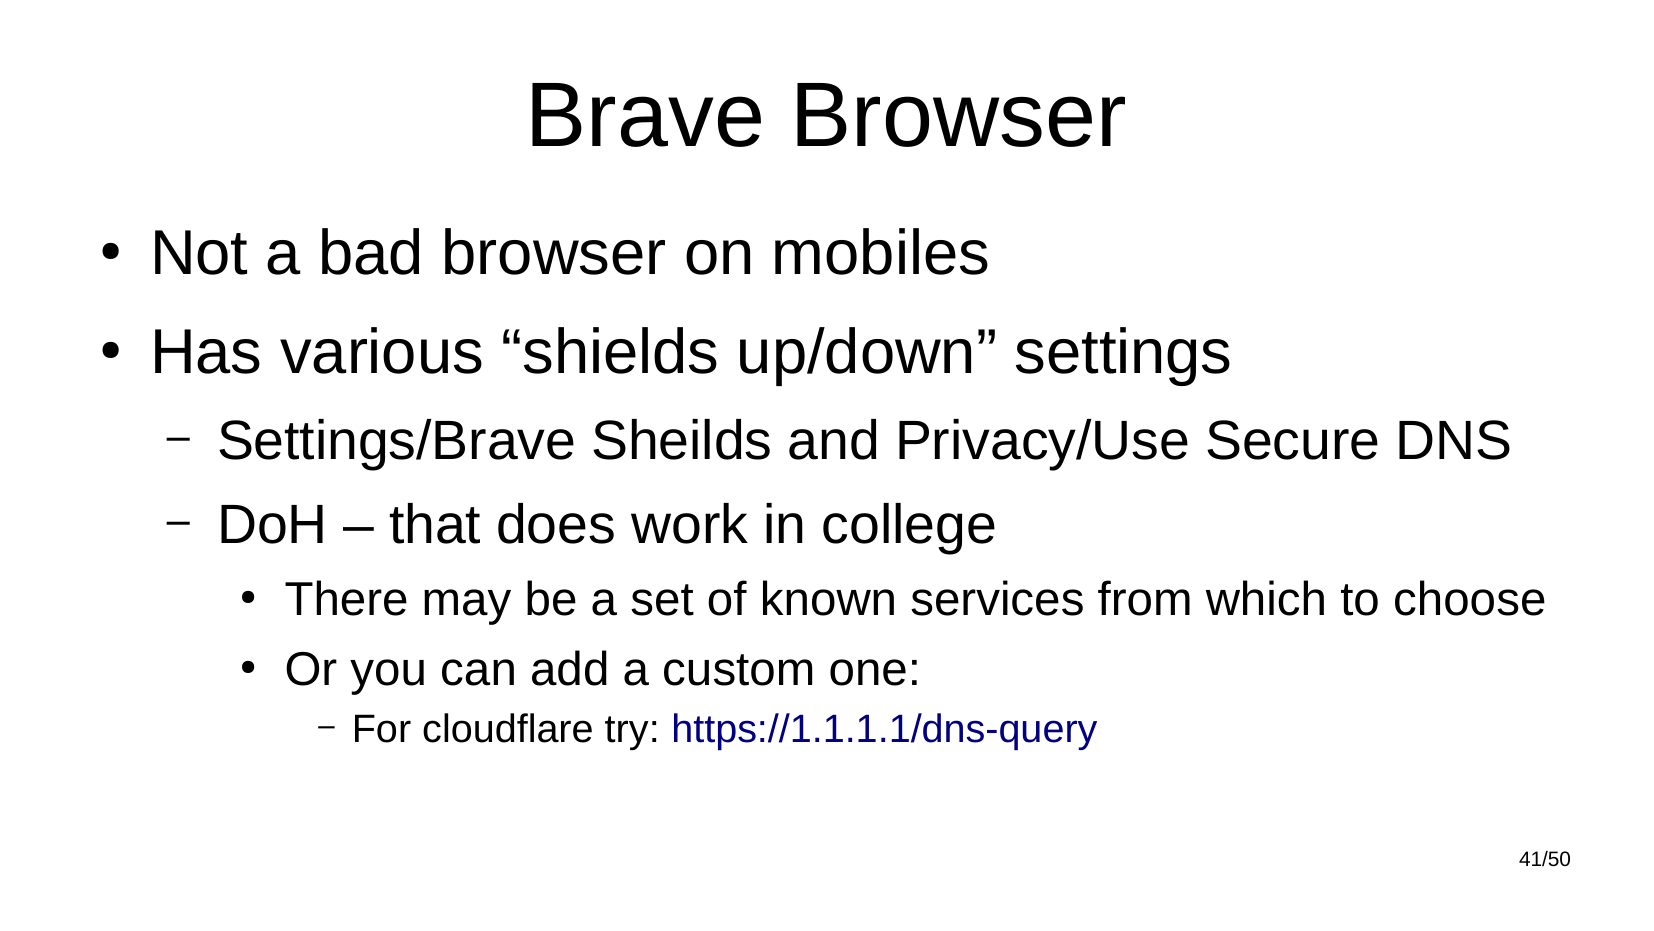

# Brave Browser
Not a bad browser on mobiles
Has various “shields up/down” settings
Settings/Brave Sheilds and Privacy/Use Secure DNS
DoH – that does work in college
There may be a set of known services from which to choose
Or you can add a custom one:
For cloudflare try: https://1.1.1.1/dns-query
41